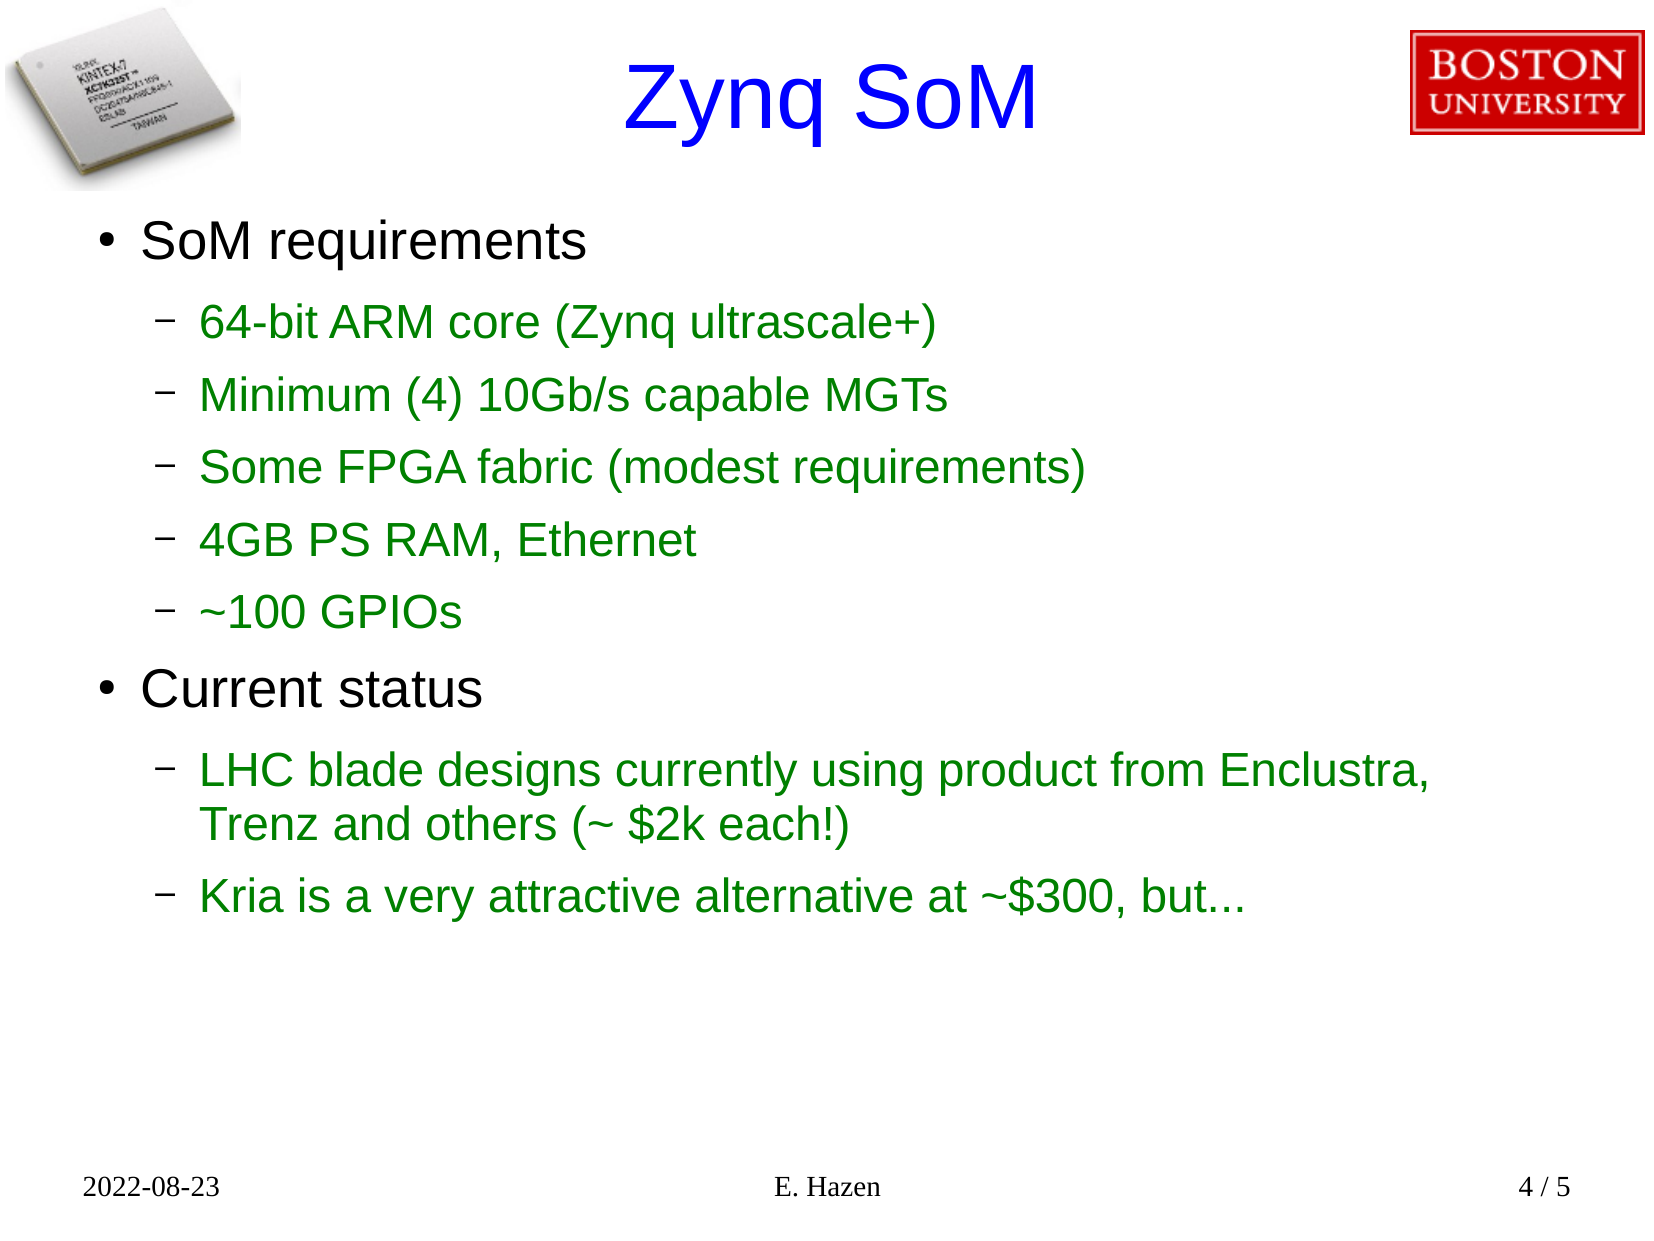

# Zynq SoM
SoM requirements
64-bit ARM core (Zynq ultrascale+)
Minimum (4) 10Gb/s capable MGTs
Some FPGA fabric (modest requirements)
4GB PS RAM, Ethernet
~100 GPIOs
Current status
LHC blade designs currently using product from Enclustra, Trenz and others (~ $2k each!)
Kria is a very attractive alternative at ~$300, but...
2022-08-23
E. Hazen
4